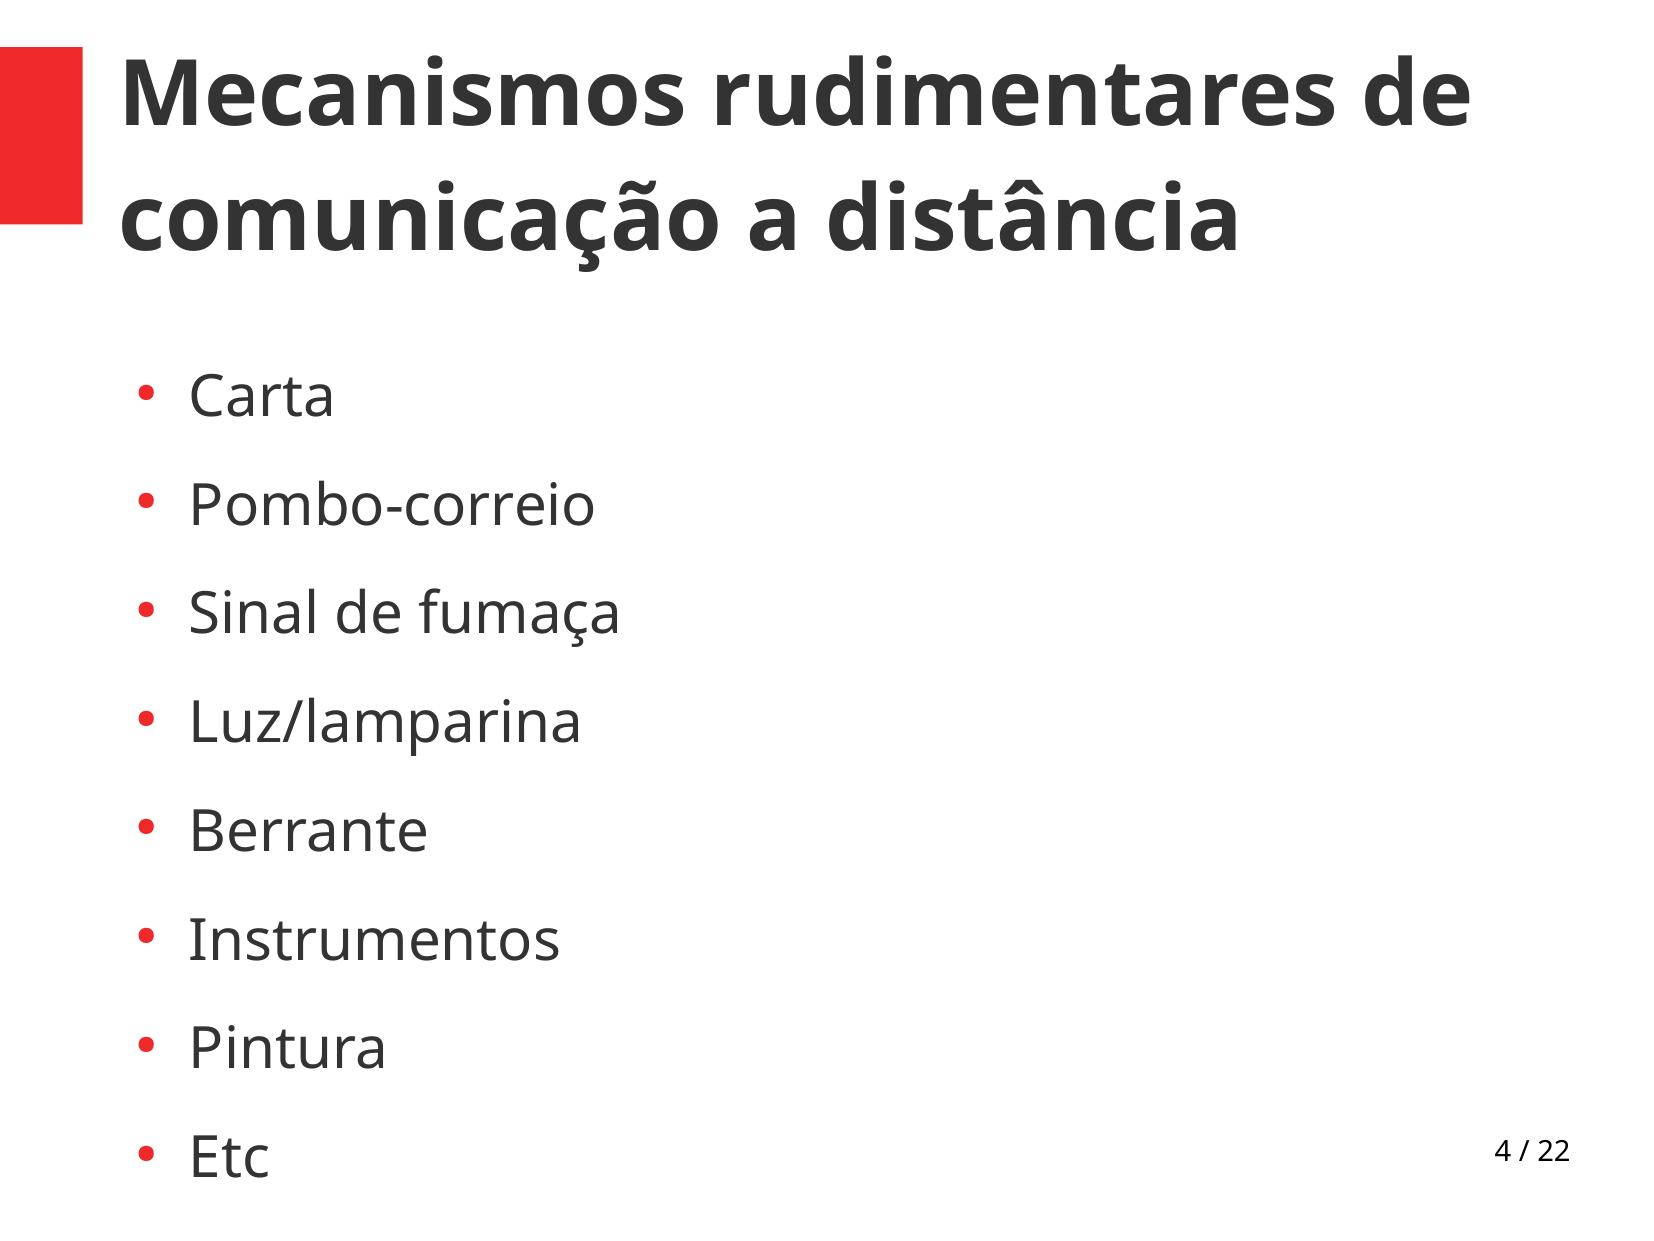

# Mecanismos rudimentares de comunicação a distância
Carta
Pombo-correio
Sinal de fumaça
Luz/lamparina
Berrante
Instrumentos
Pintura
Etc
4